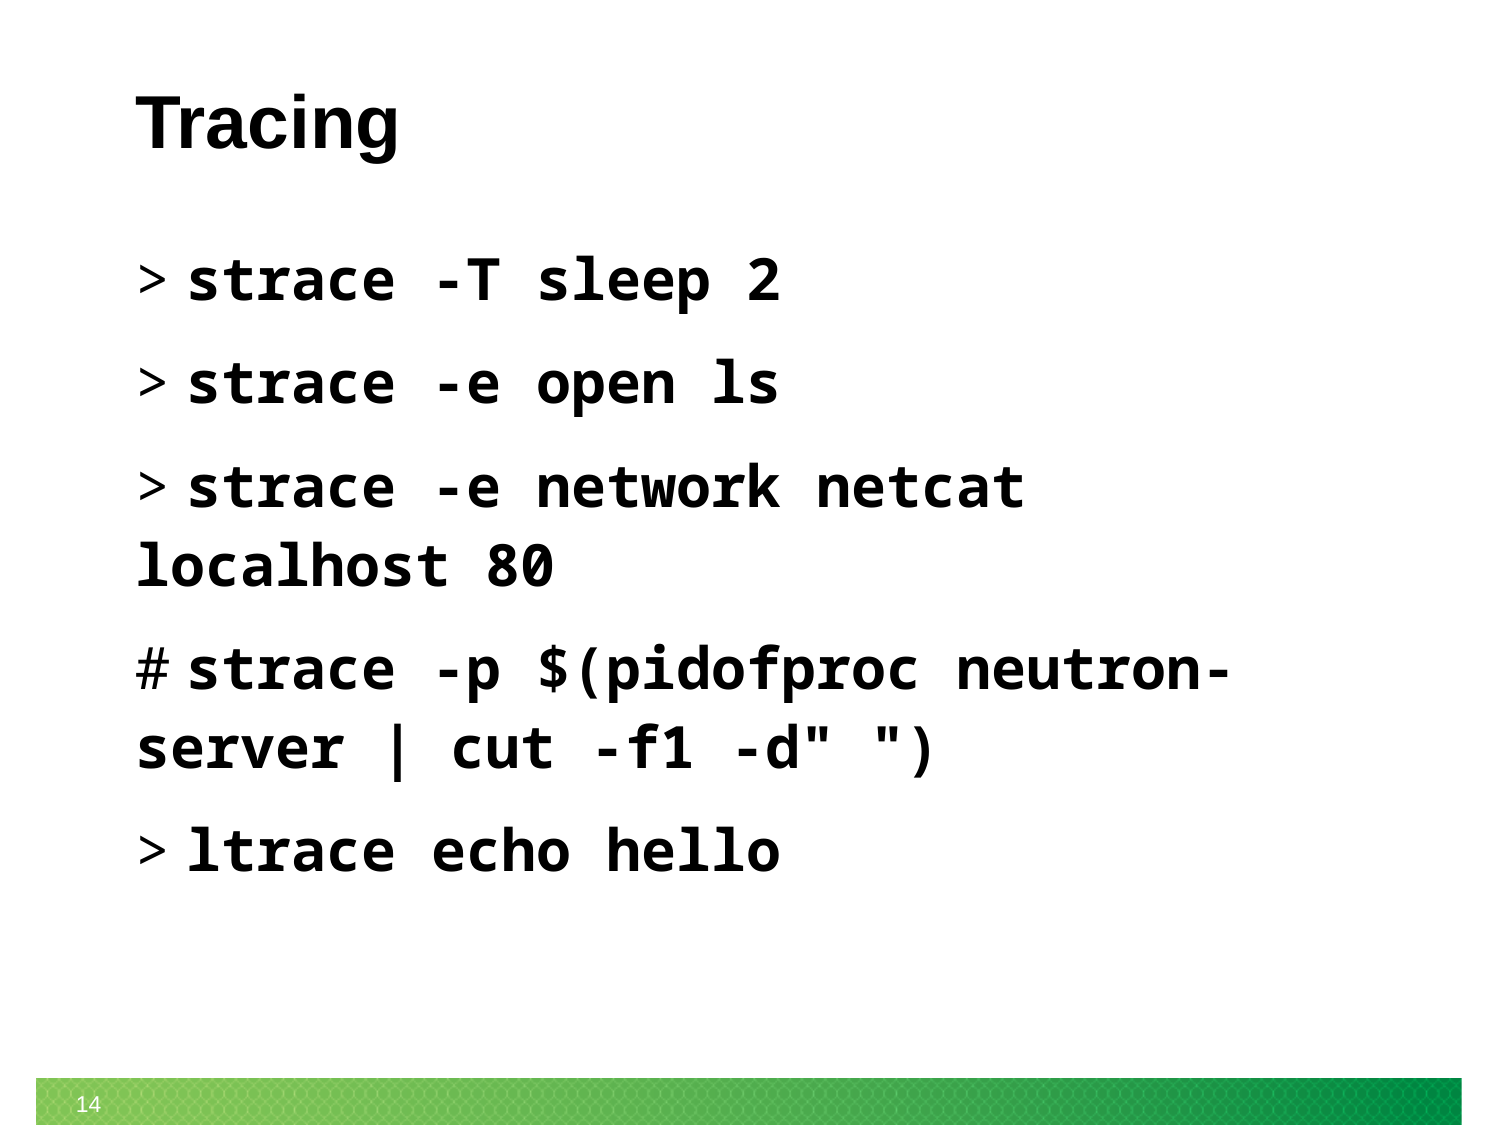

# Tracing
> strace -T sleep 2
> strace -e open ls
> strace -e network netcat localhost 80
# strace -p $(pidofproc neutron-server | cut -f1 -d" ")
> ltrace echo hello